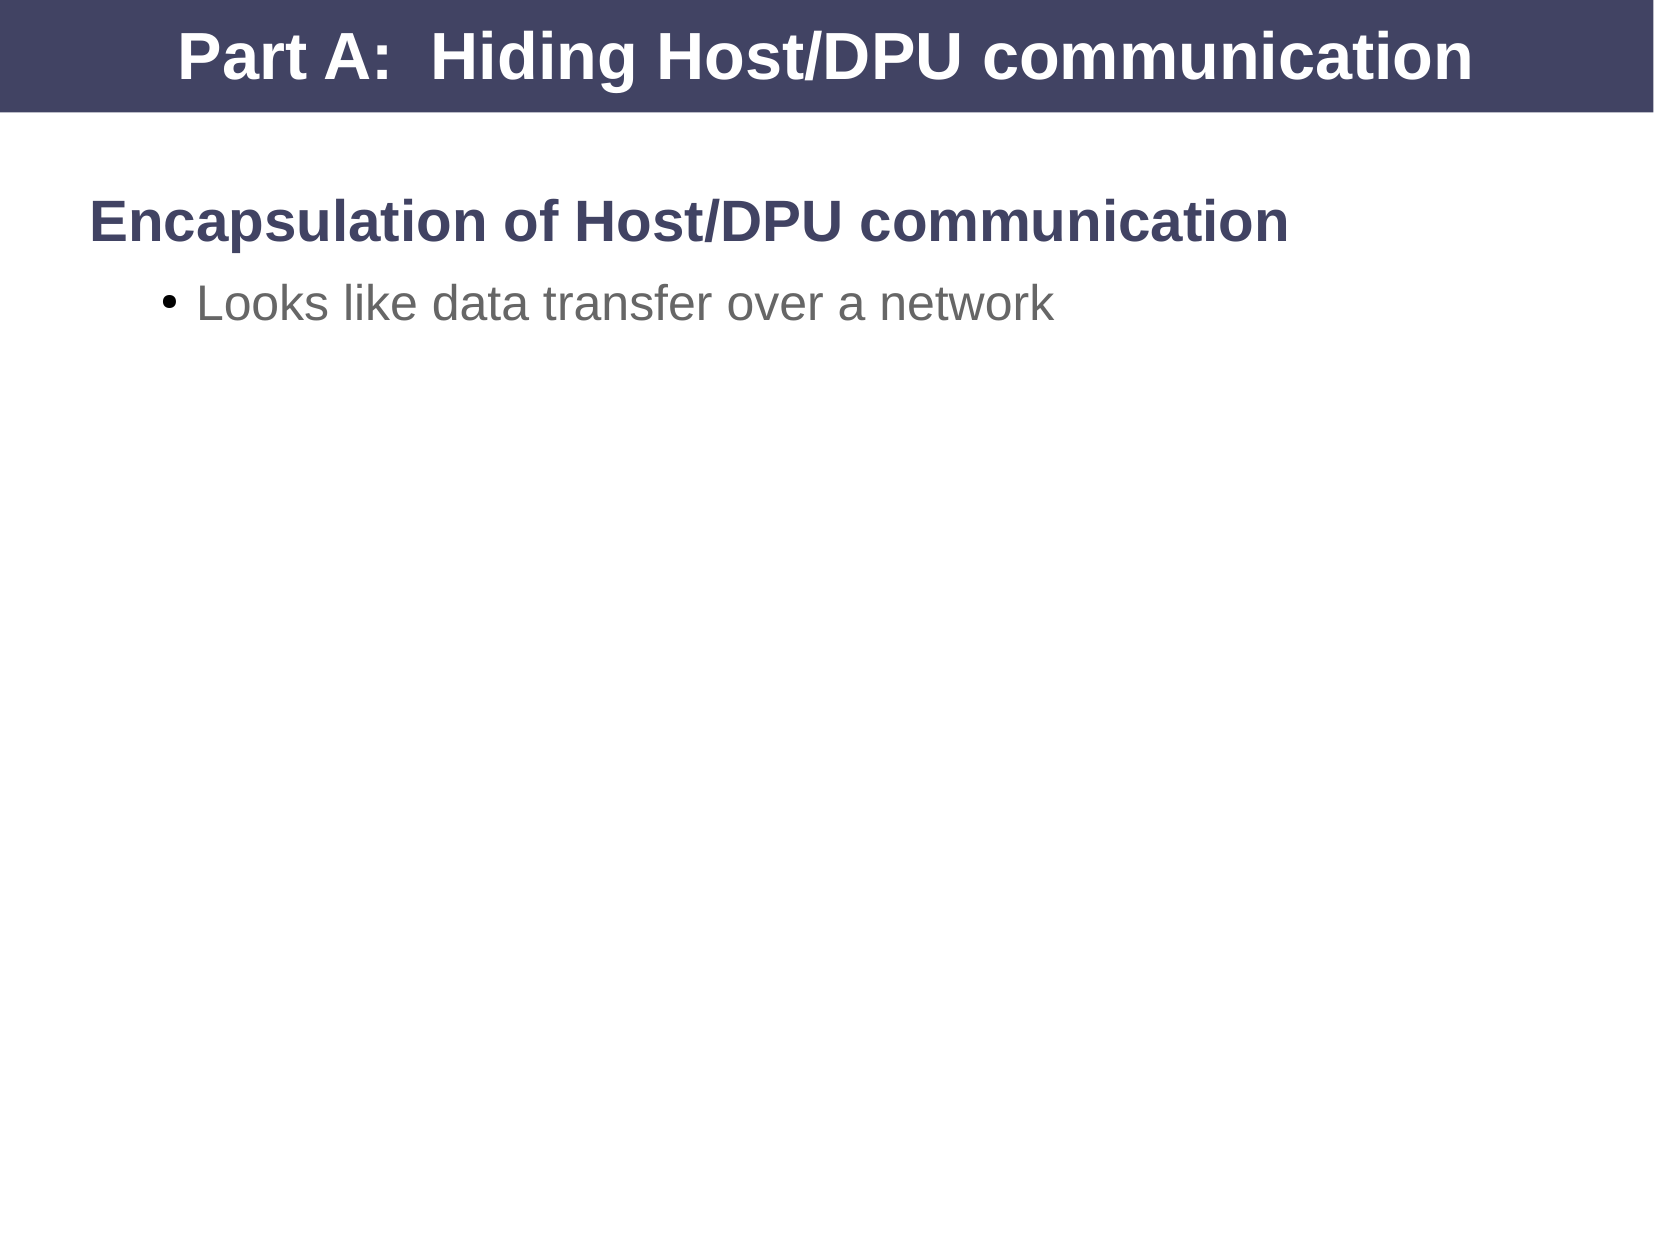

Part A: Hiding Host/DPU communication
Encapsulation of Host/DPU communication
Looks like data transfer over a network